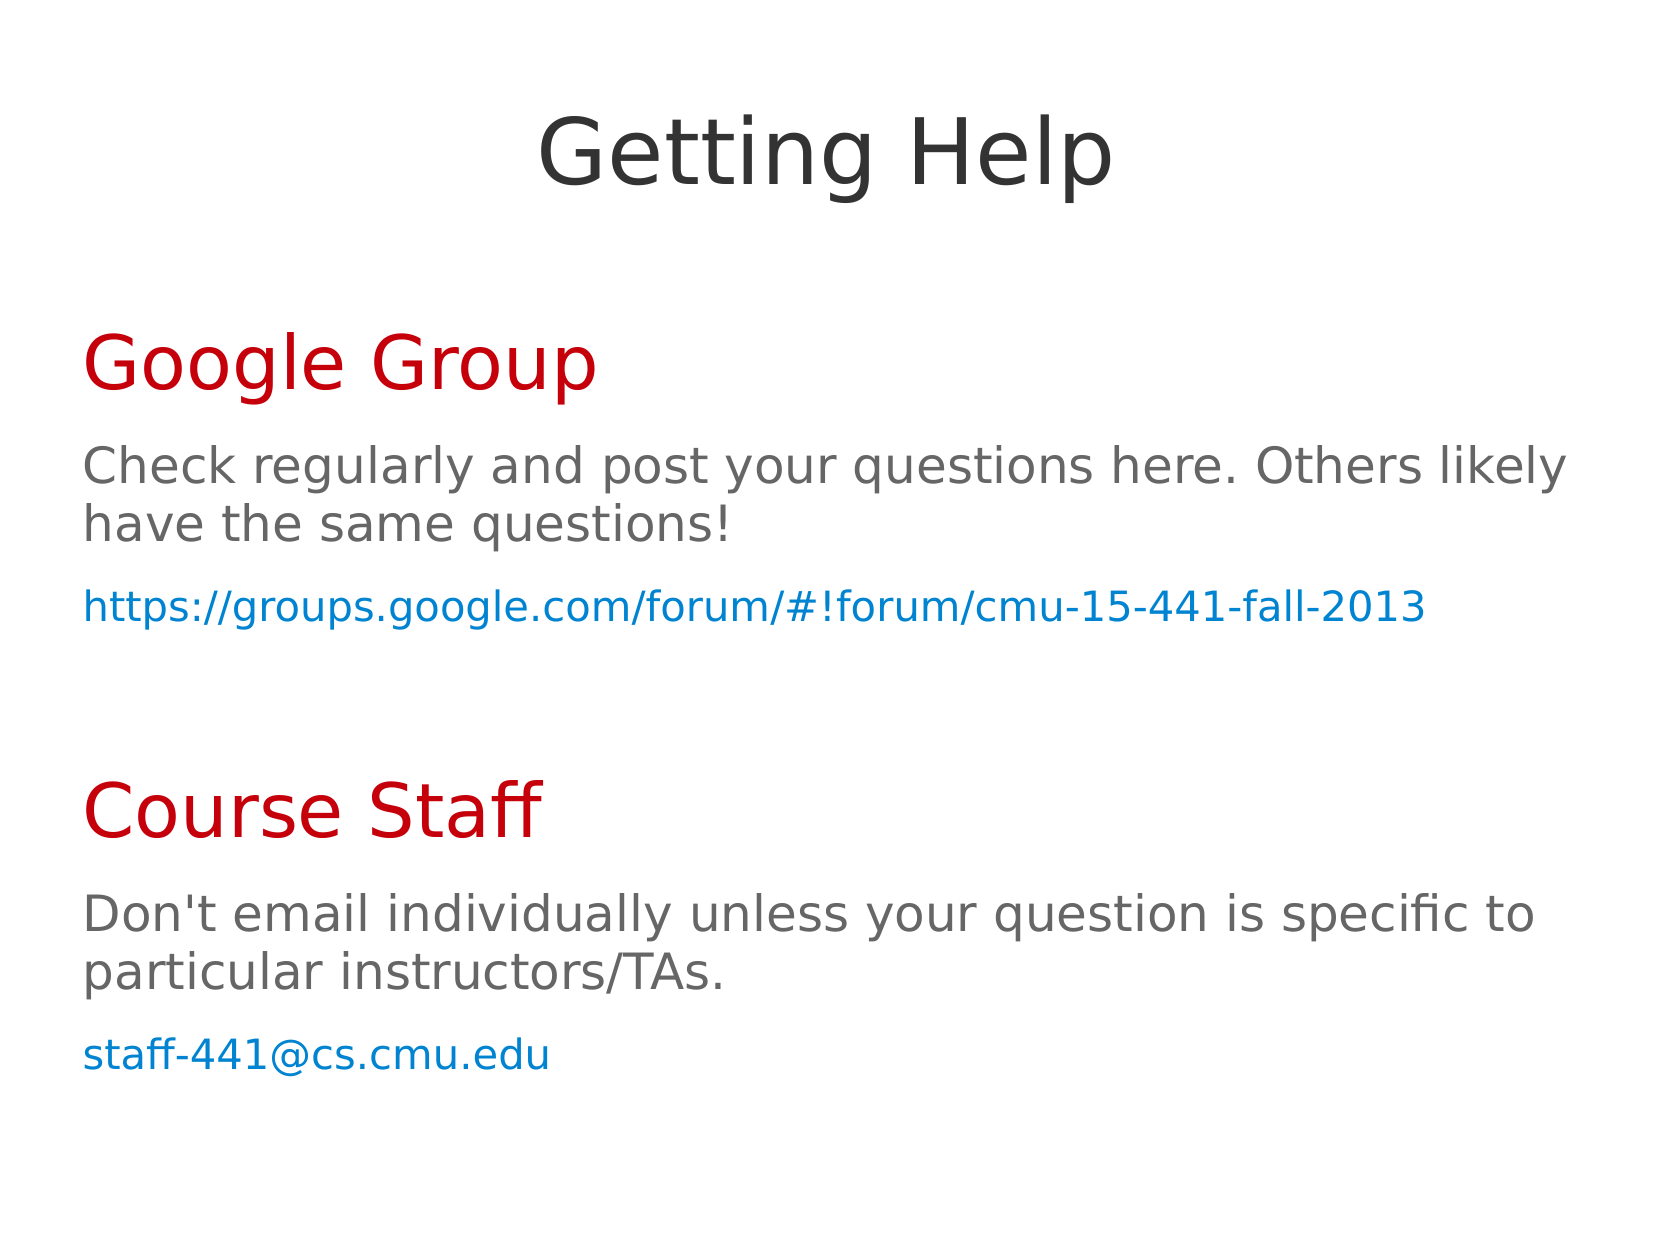

# Getting Help
Google Group
Check regularly and post your questions here. Others likely have the same questions!
https://groups.google.com/forum/#!forum/cmu-15-441-fall-2013
Course Staff
Don't email individually unless your question is specific to particular instructors/TAs.
staff-441@cs.cmu.edu